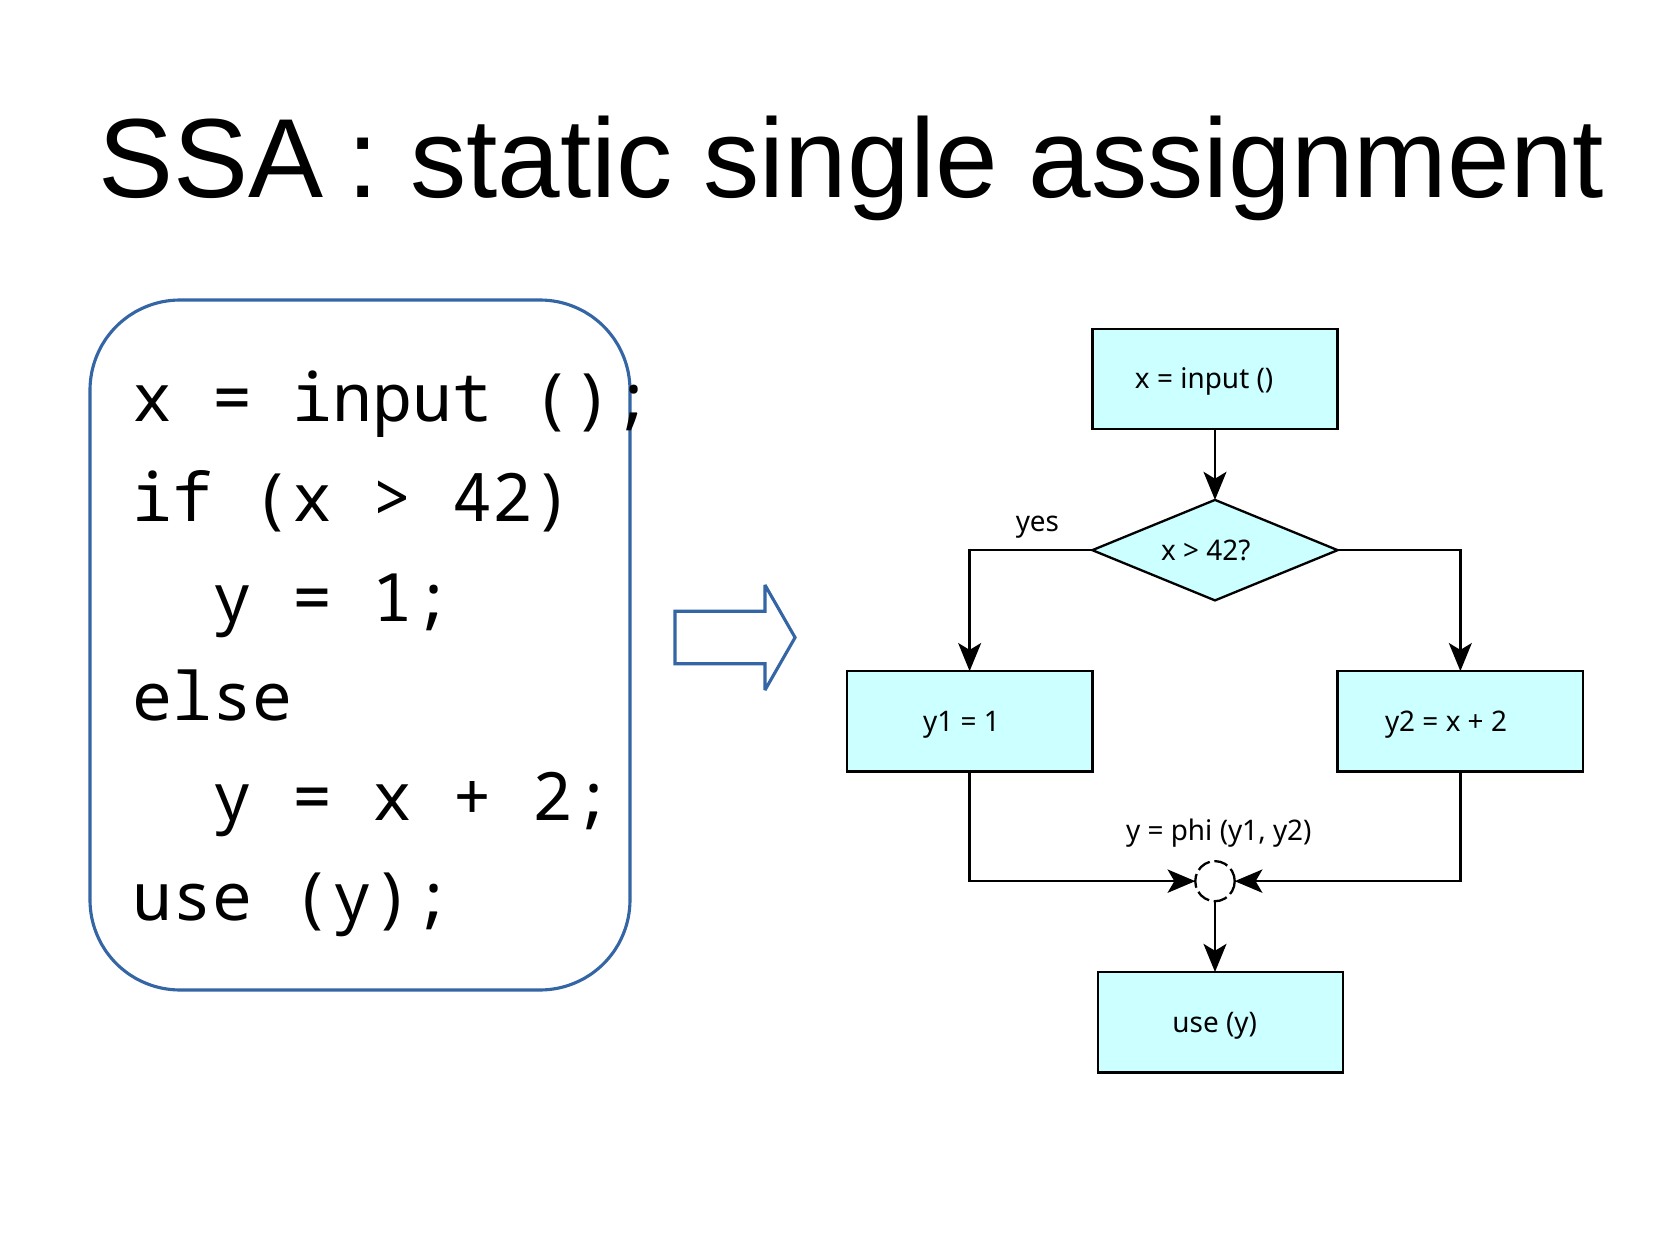

# SSA : static single assignment
x = input ();
if (x > 42)
 y = 1;
else
 y = x + 2;
use (y);